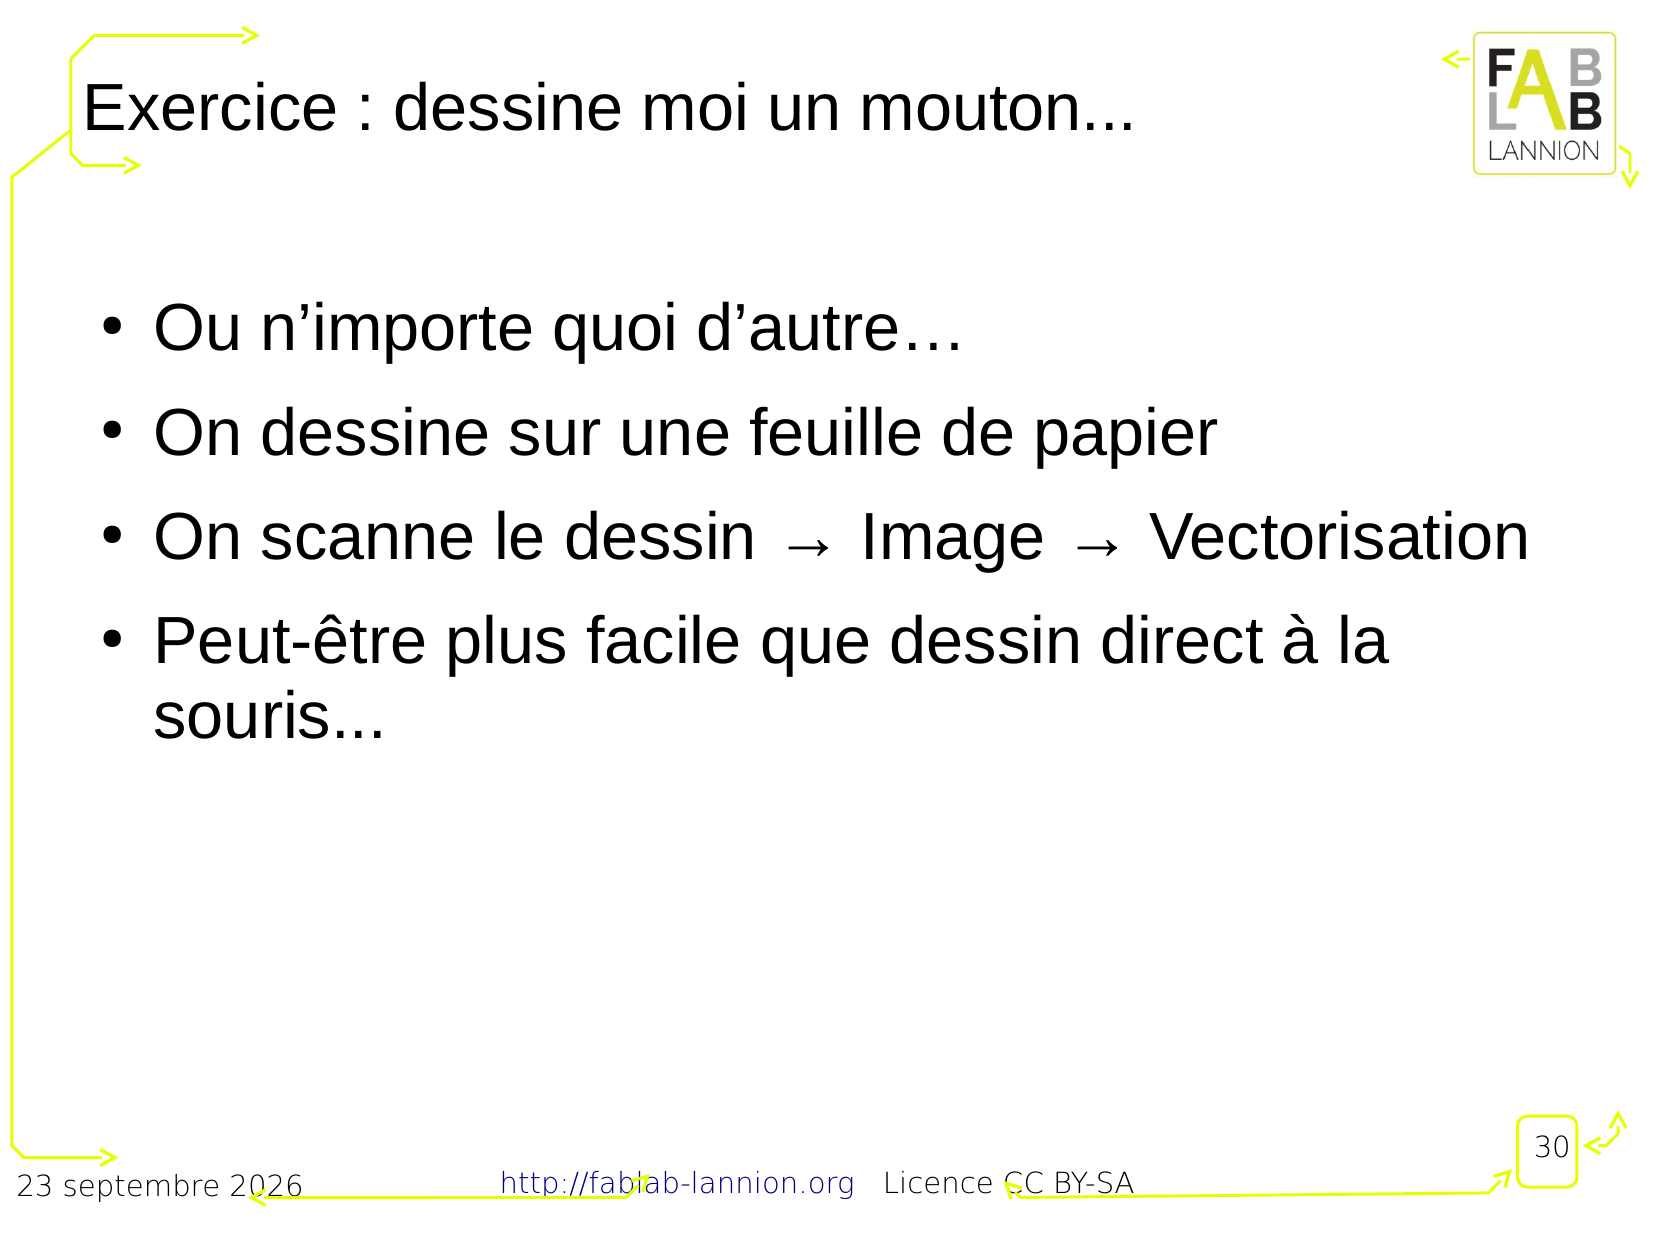

# Exercice : dessine moi un mouton...
Ou n’importe quoi d’autre…
On dessine sur une feuille de papier
On scanne le dessin → Image → Vectorisation
Peut-être plus facile que dessin direct à la souris...
30